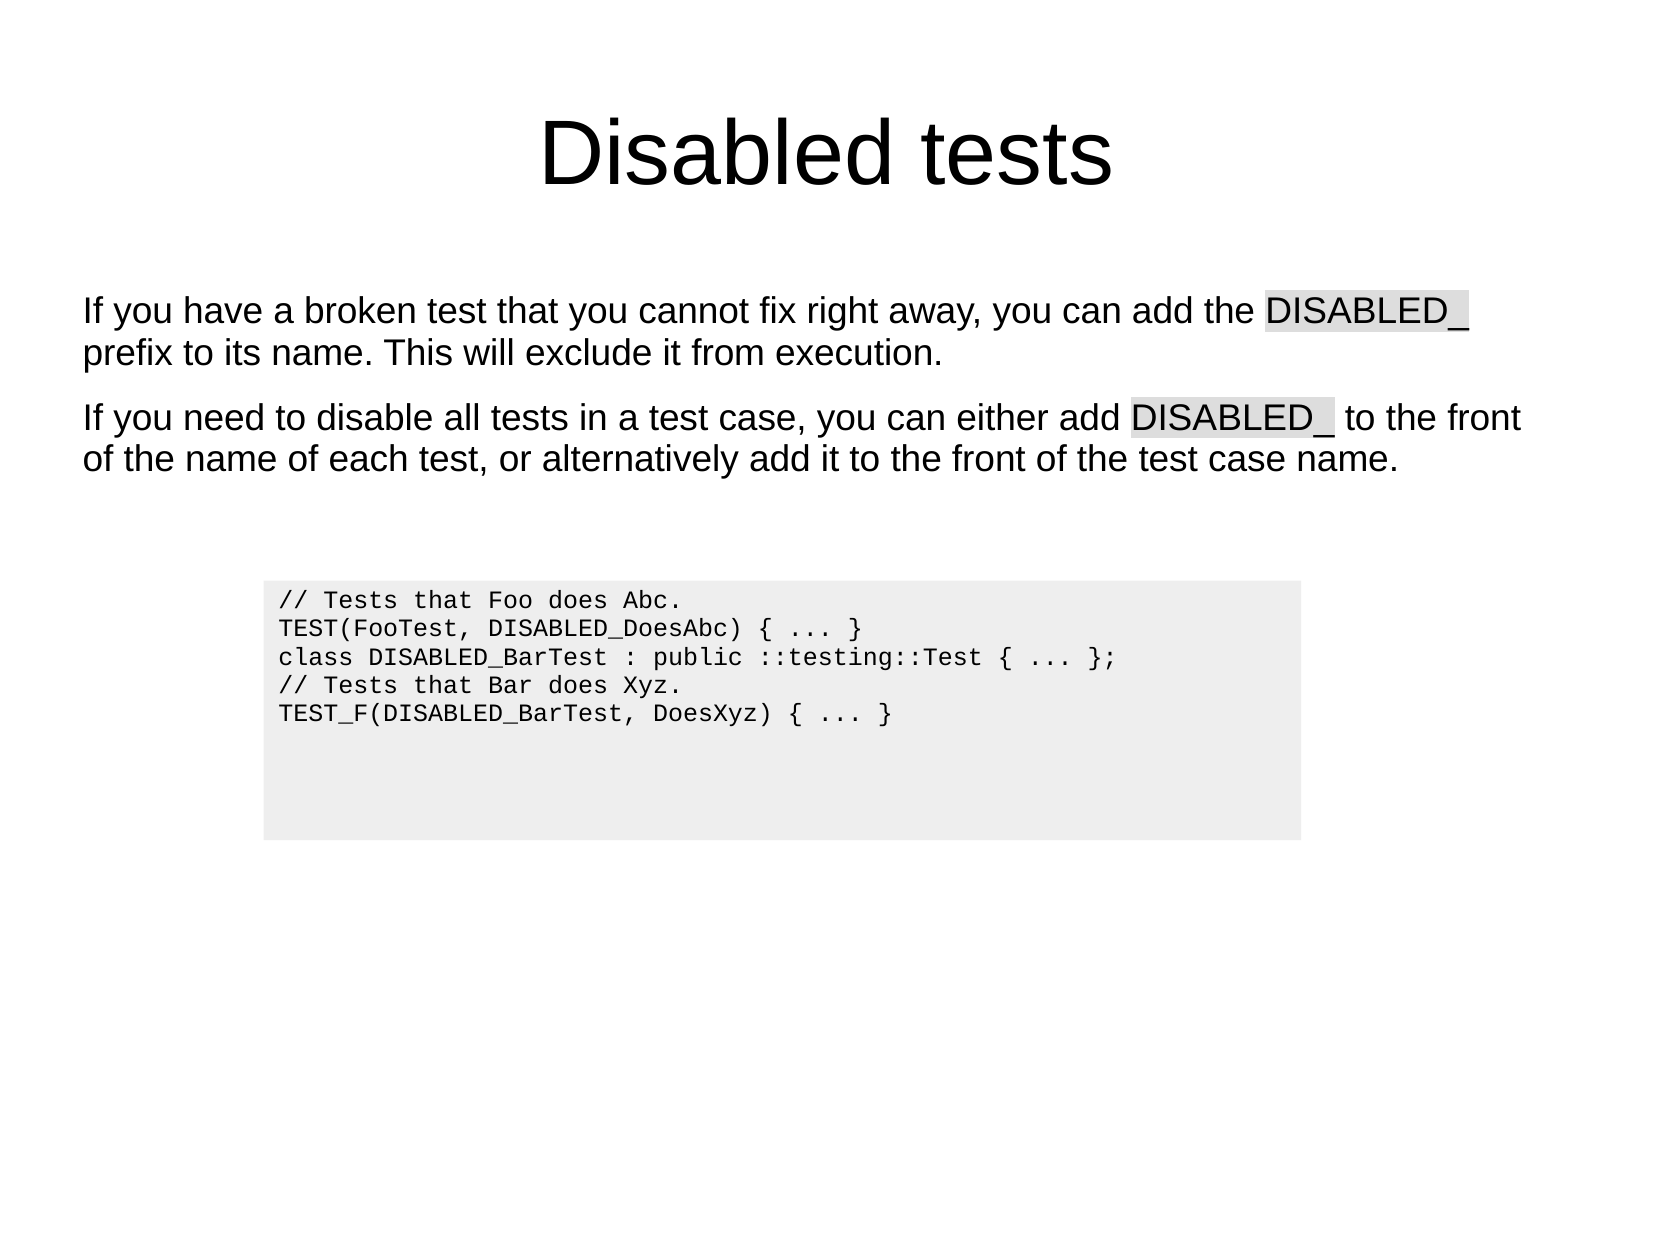

# Disabled tests
If you have a broken test that you cannot fix right away, you can add the DISABLED_ prefix to its name. This will exclude it from execution.
If you need to disable all tests in a test case, you can either add DISABLED_ to the front of the name of each test, or alternatively add it to the front of the test case name.
// Tests that Foo does Abc.
TEST(FooTest, DISABLED_DoesAbc) { ... }
class DISABLED_BarTest : public ::testing::Test { ... };
// Tests that Bar does Xyz.
TEST_F(DISABLED_BarTest, DoesXyz) { ... }